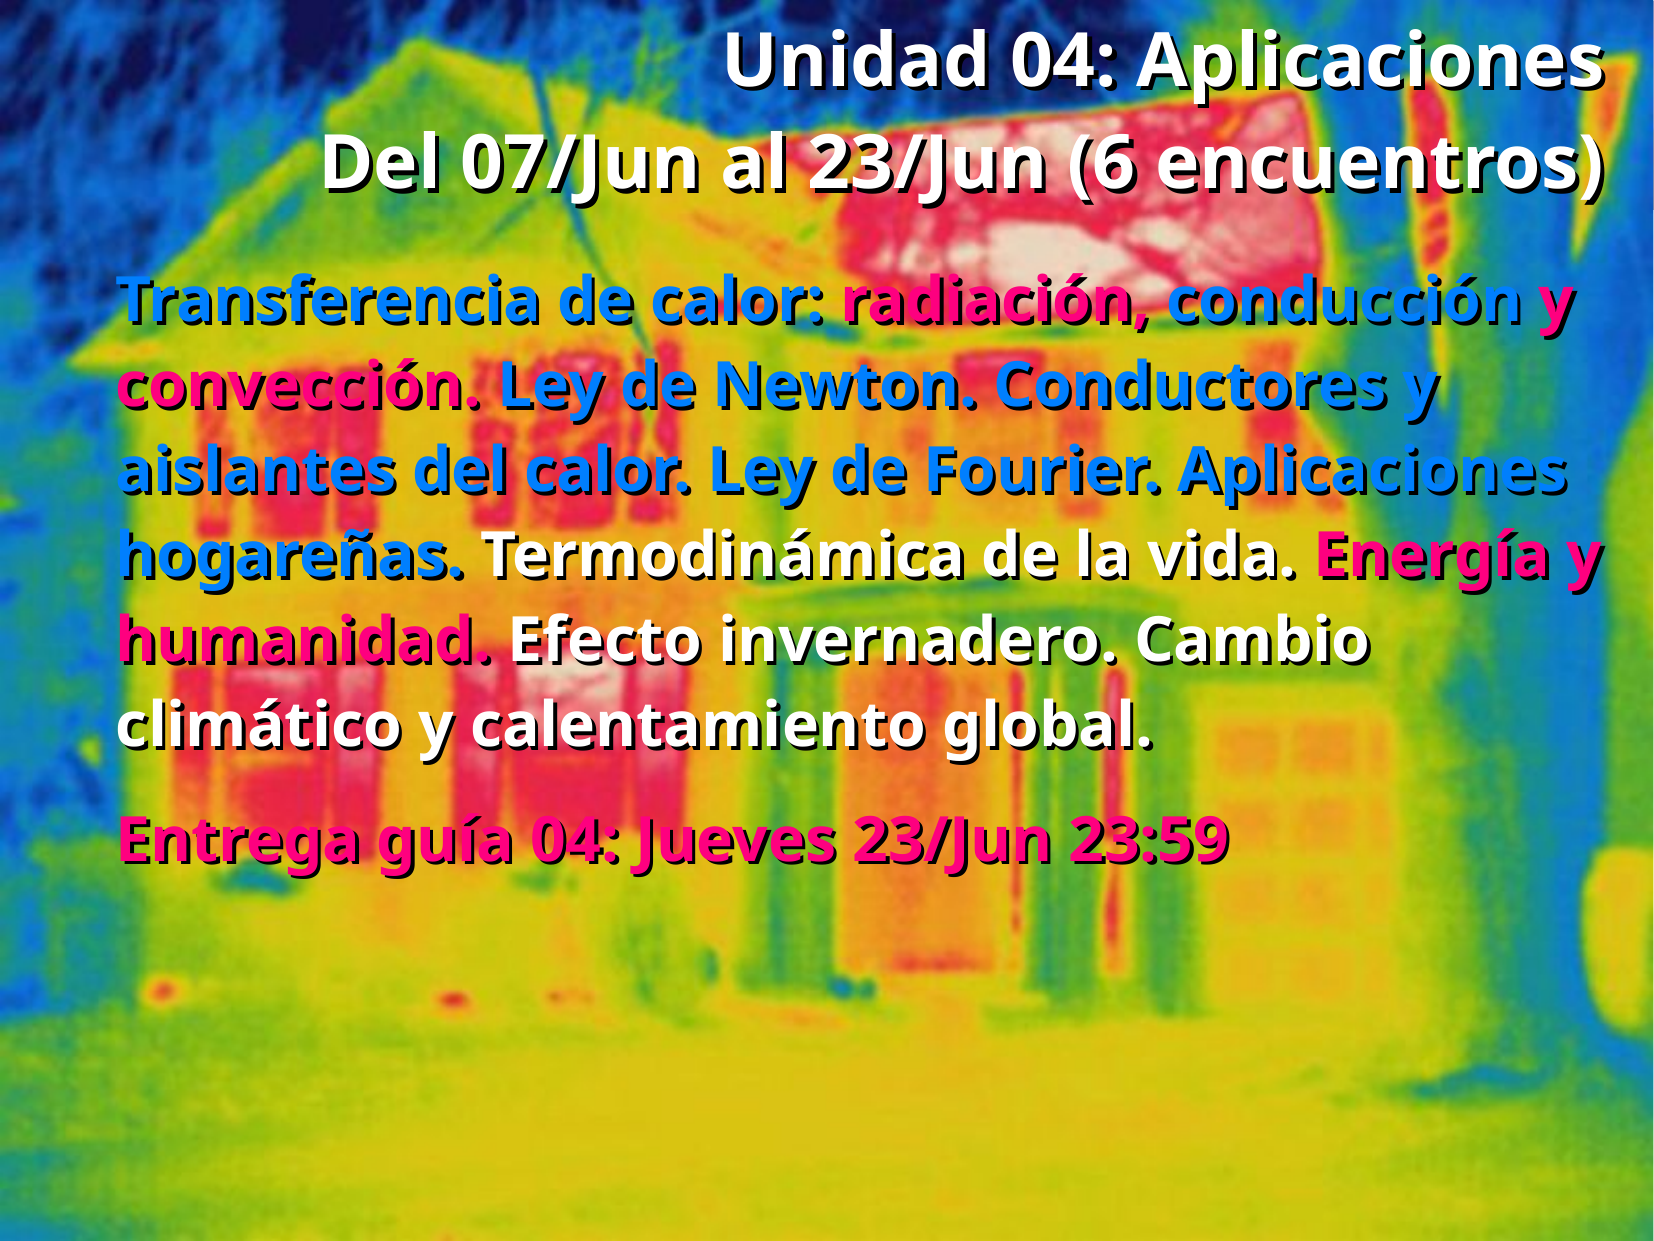

# Unidad 04: Aplicaciones Del 07/Jun al 23/Jun (6 encuentros)
Transferencia de calor: radiación, conducción y convección. Ley de Newton. Conductores y aislantes del calor. Ley de Fourier. Aplicaciones hogareñas. Termodinámica de la vida. Energía y humanidad. Efecto invernadero. Cambio climático y calentamiento global.
Entrega guía 04: Jueves 23/Jun 23:59
FÍSICA III B
3